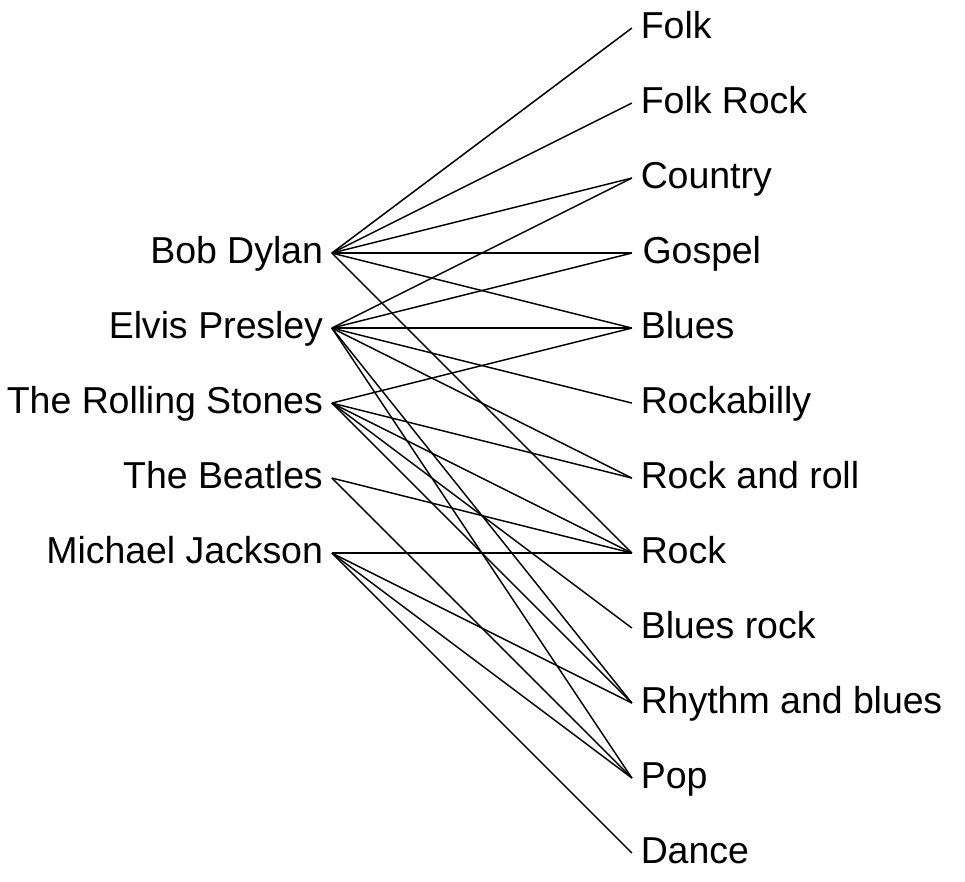

Folk
Folk Rock
Country
Bob Dylan
Gospel
Elvis Presley
Blues
The Rolling Stones
Rockabilly
The Beatles
Rock and roll
Michael Jackson
Rock
Blues rock
Rhythm and blues
Pop
Dance